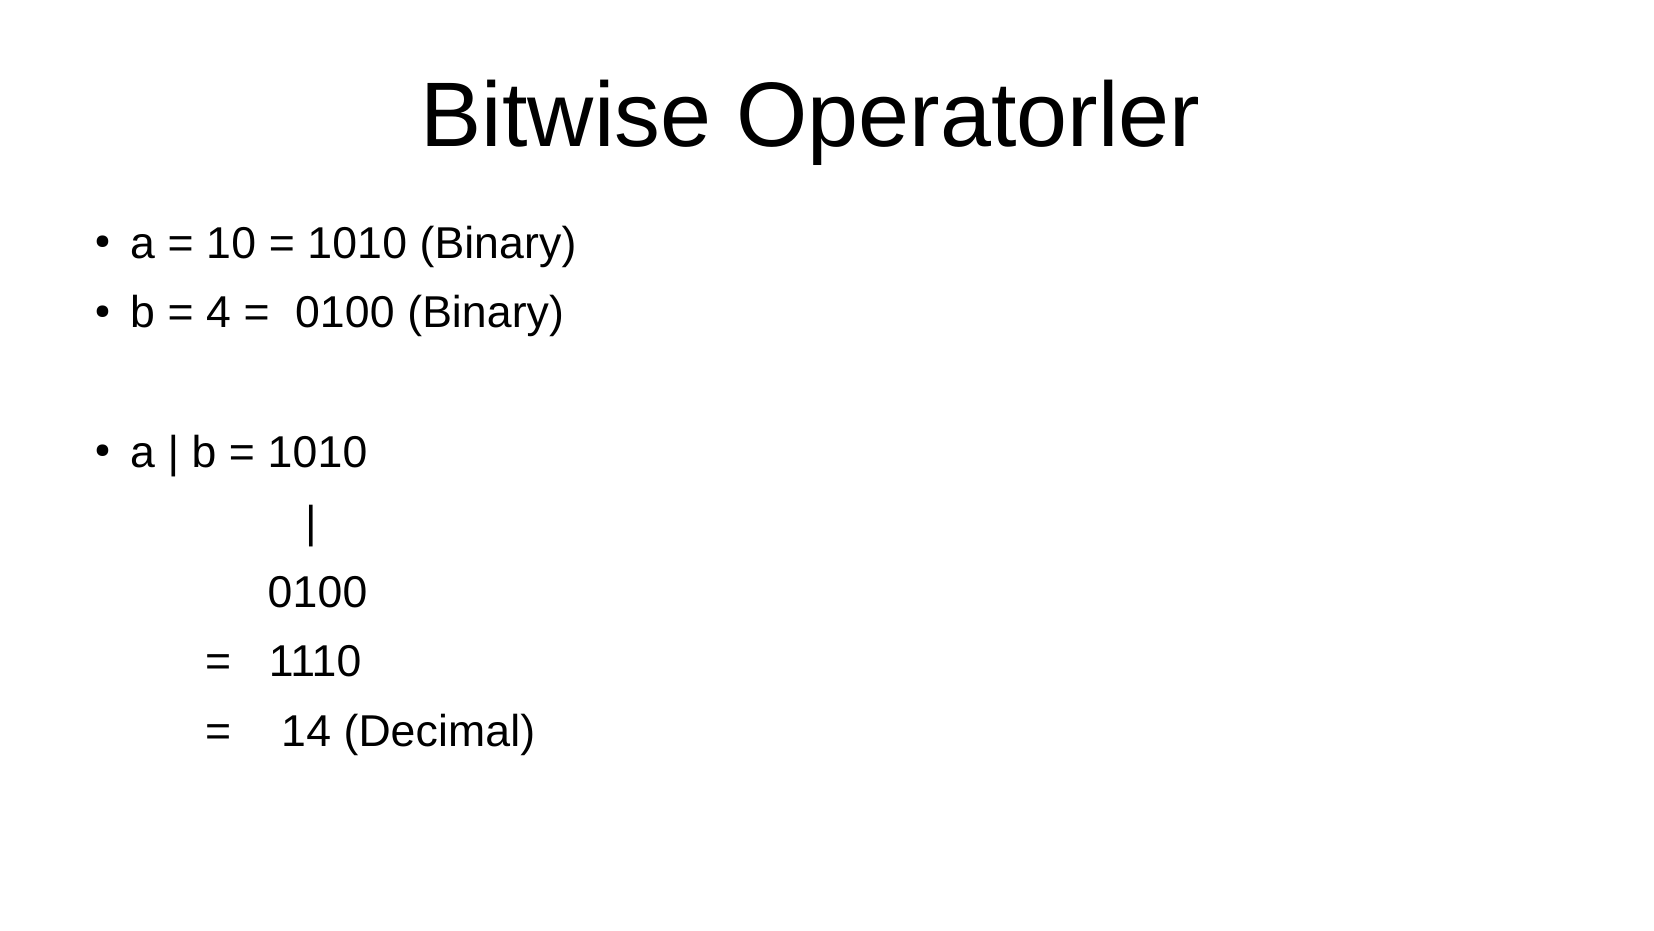

# Bitwise Operatorler
a = 10 = 1010 (Binary)
b = 4 = 0100 (Binary)
a | b = 1010
 |
 0100
 = 1110
 = 14 (Decimal)